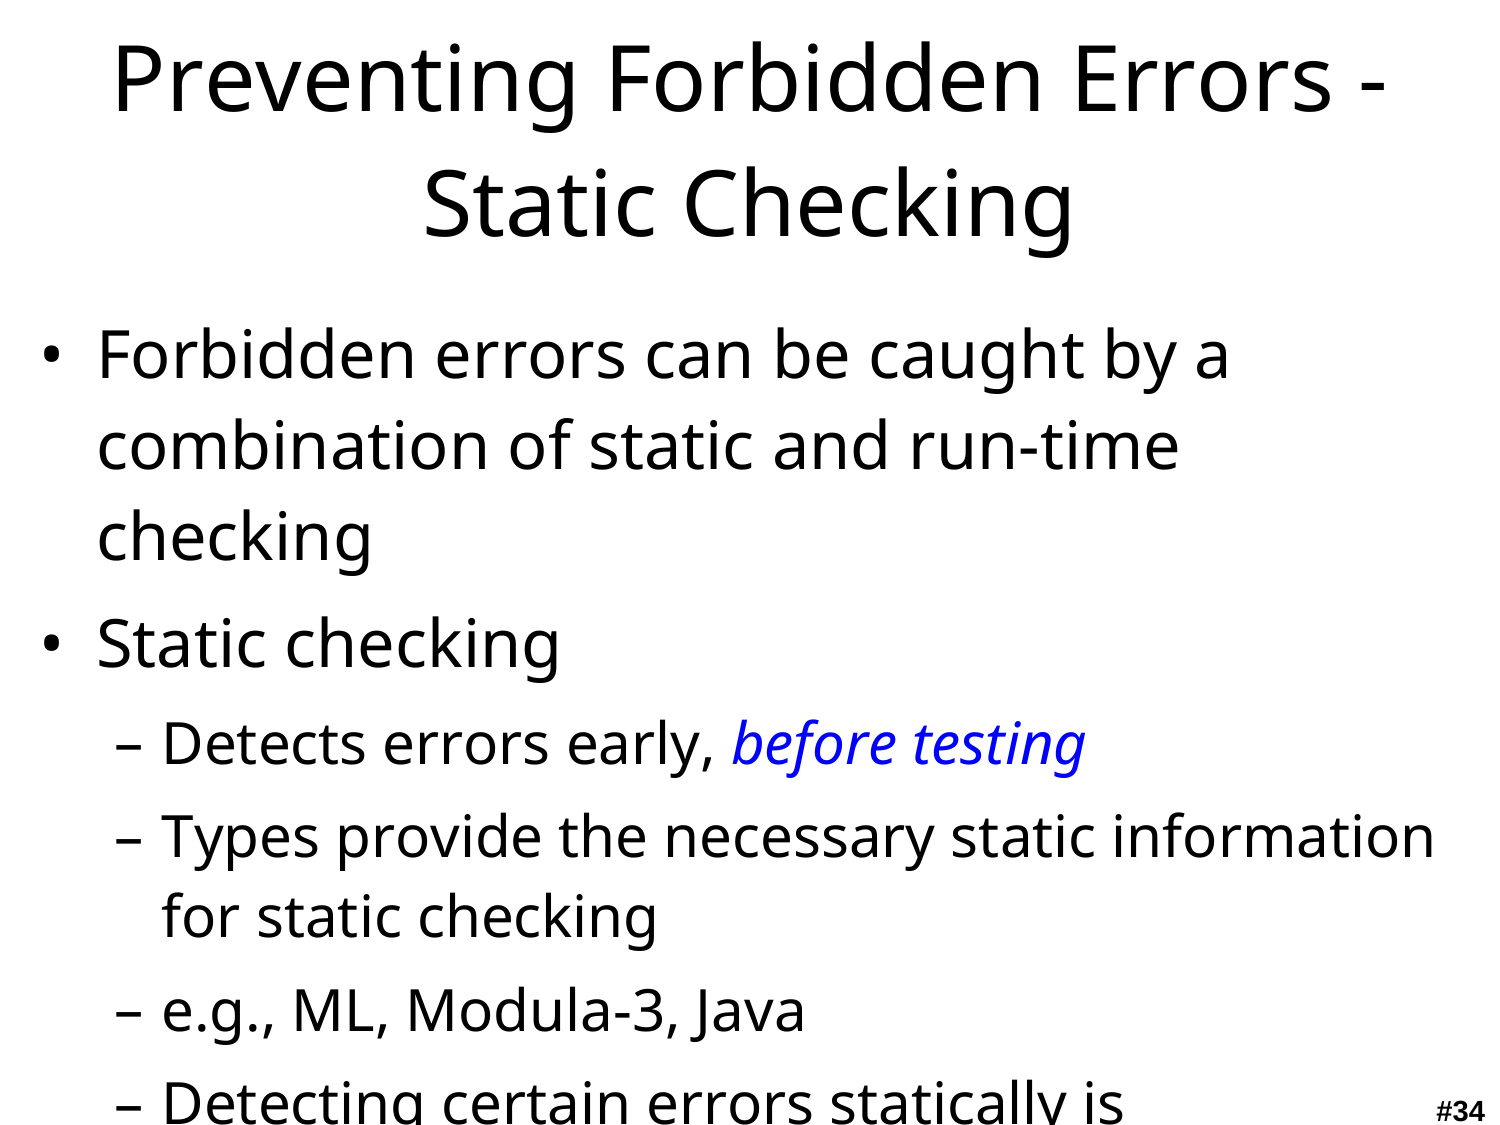

# Preventing Forbidden Errors - Static Checking
Forbidden errors can be caught by a combination of static and run-time checking
Static checking
Detects errors early, before testing
Types provide the necessary static information for static checking
e.g., ML, Modula-3, Java
Detecting certain errors statically is undecidable in most languages
34